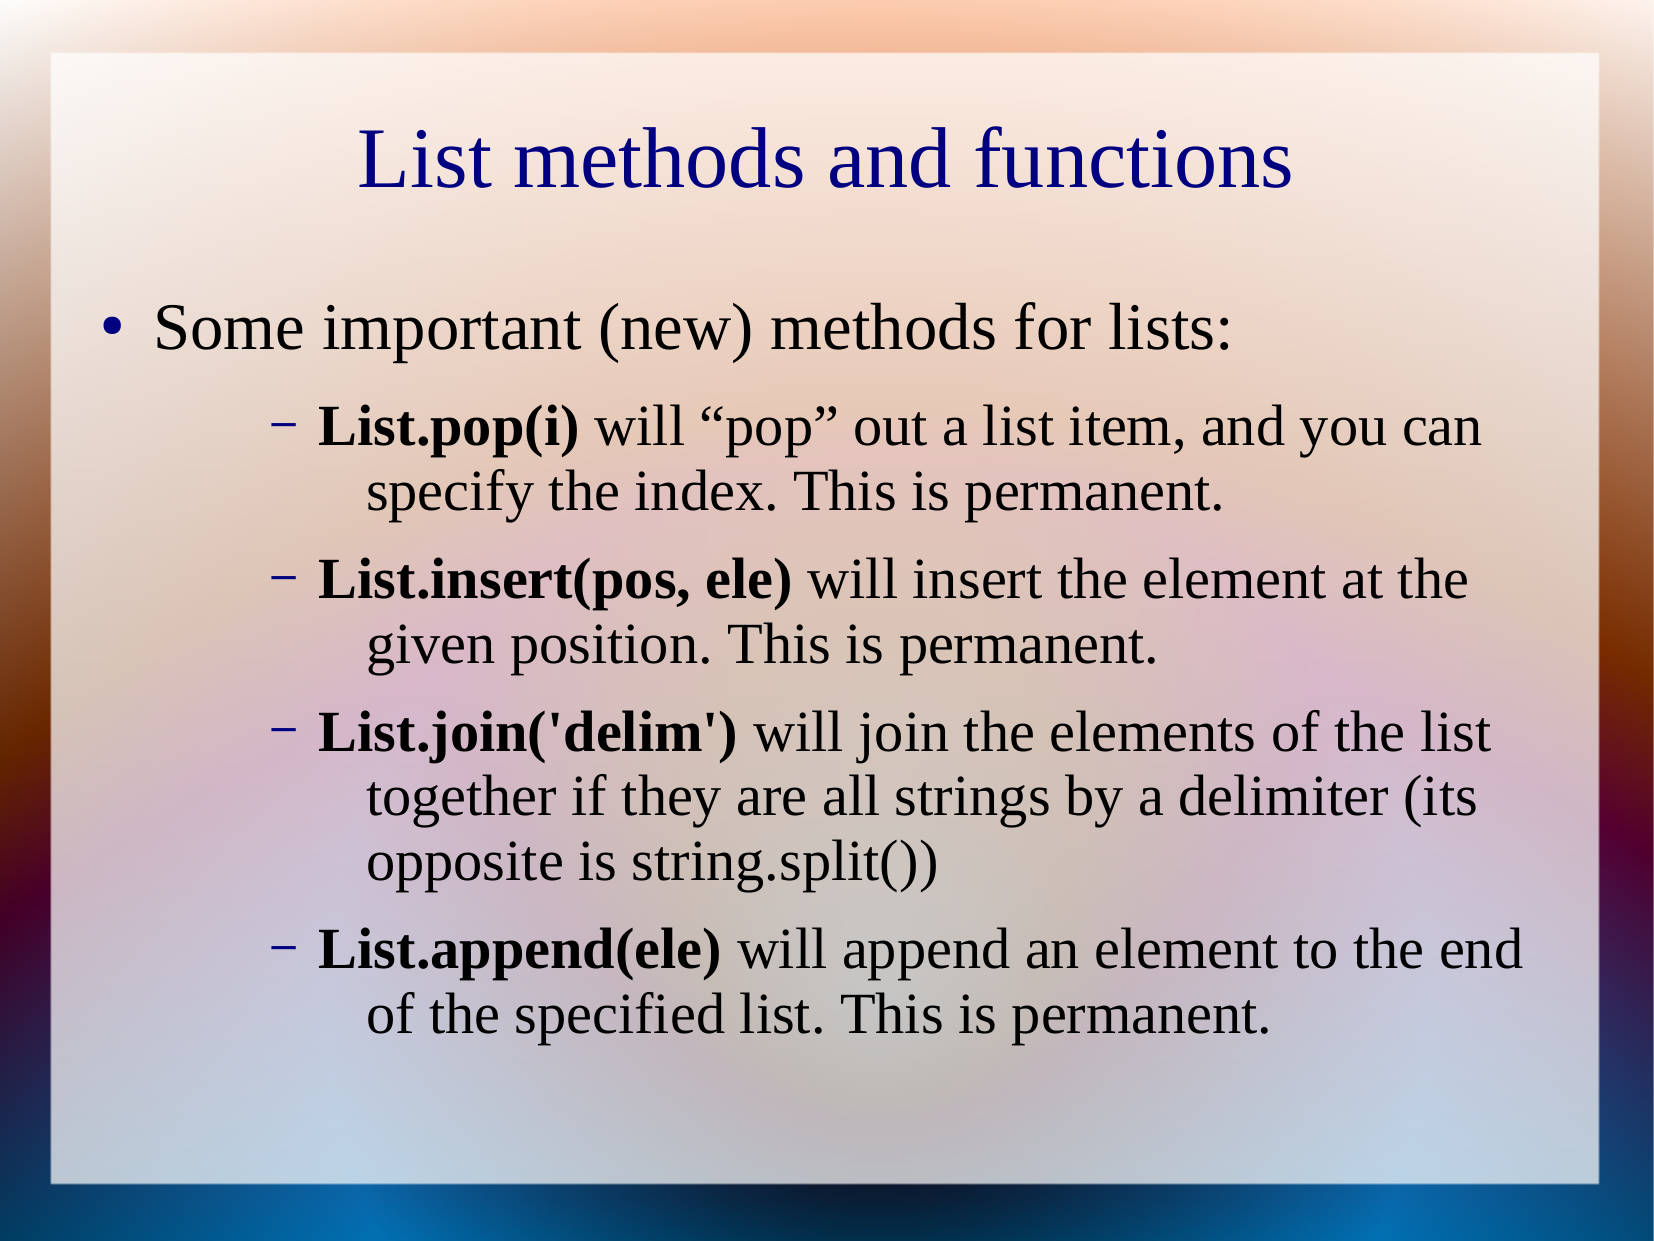

# List methods and functions
Some important (new) methods for lists:
List.pop(i) will “pop” out a list item, and you can specify the index. This is permanent.
List.insert(pos, ele) will insert the element at the given position. This is permanent.
List.join('delim') will join the elements of the list together if they are all strings by a delimiter (its opposite is string.split())
List.append(ele) will append an element to the end of the specified list. This is permanent.